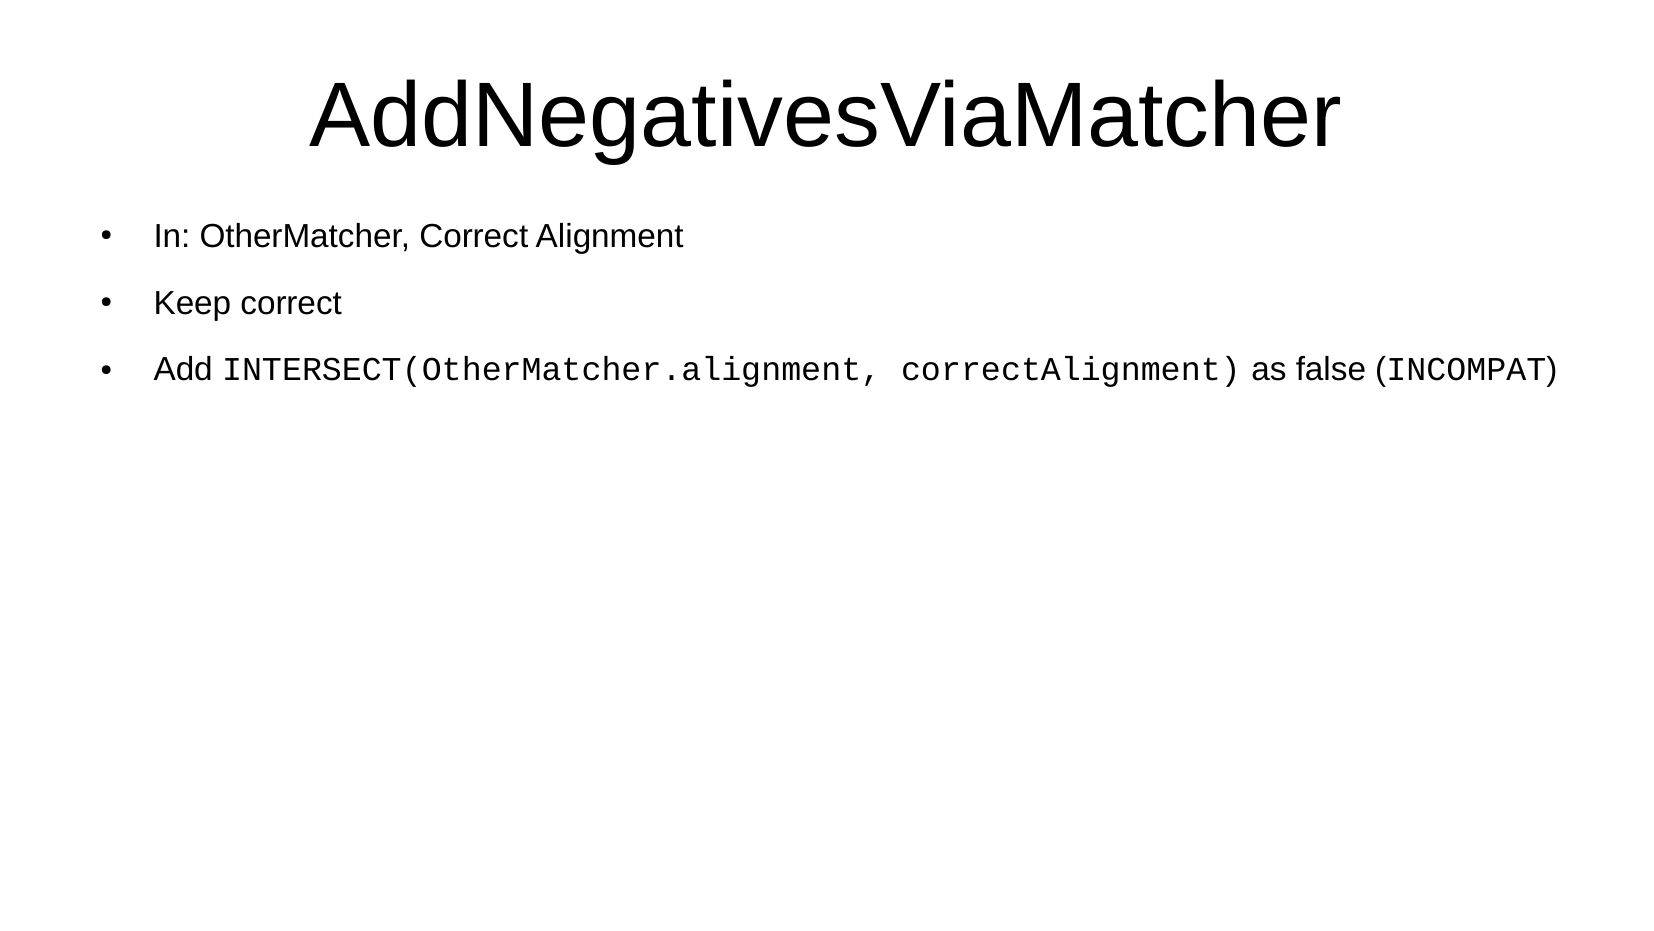

# AddNegativesViaMatcher
In: OtherMatcher, Correct Alignment
Keep correct
Add INTERSECT(OtherMatcher.alignment, correctAlignment) as false (INCOMPAT)